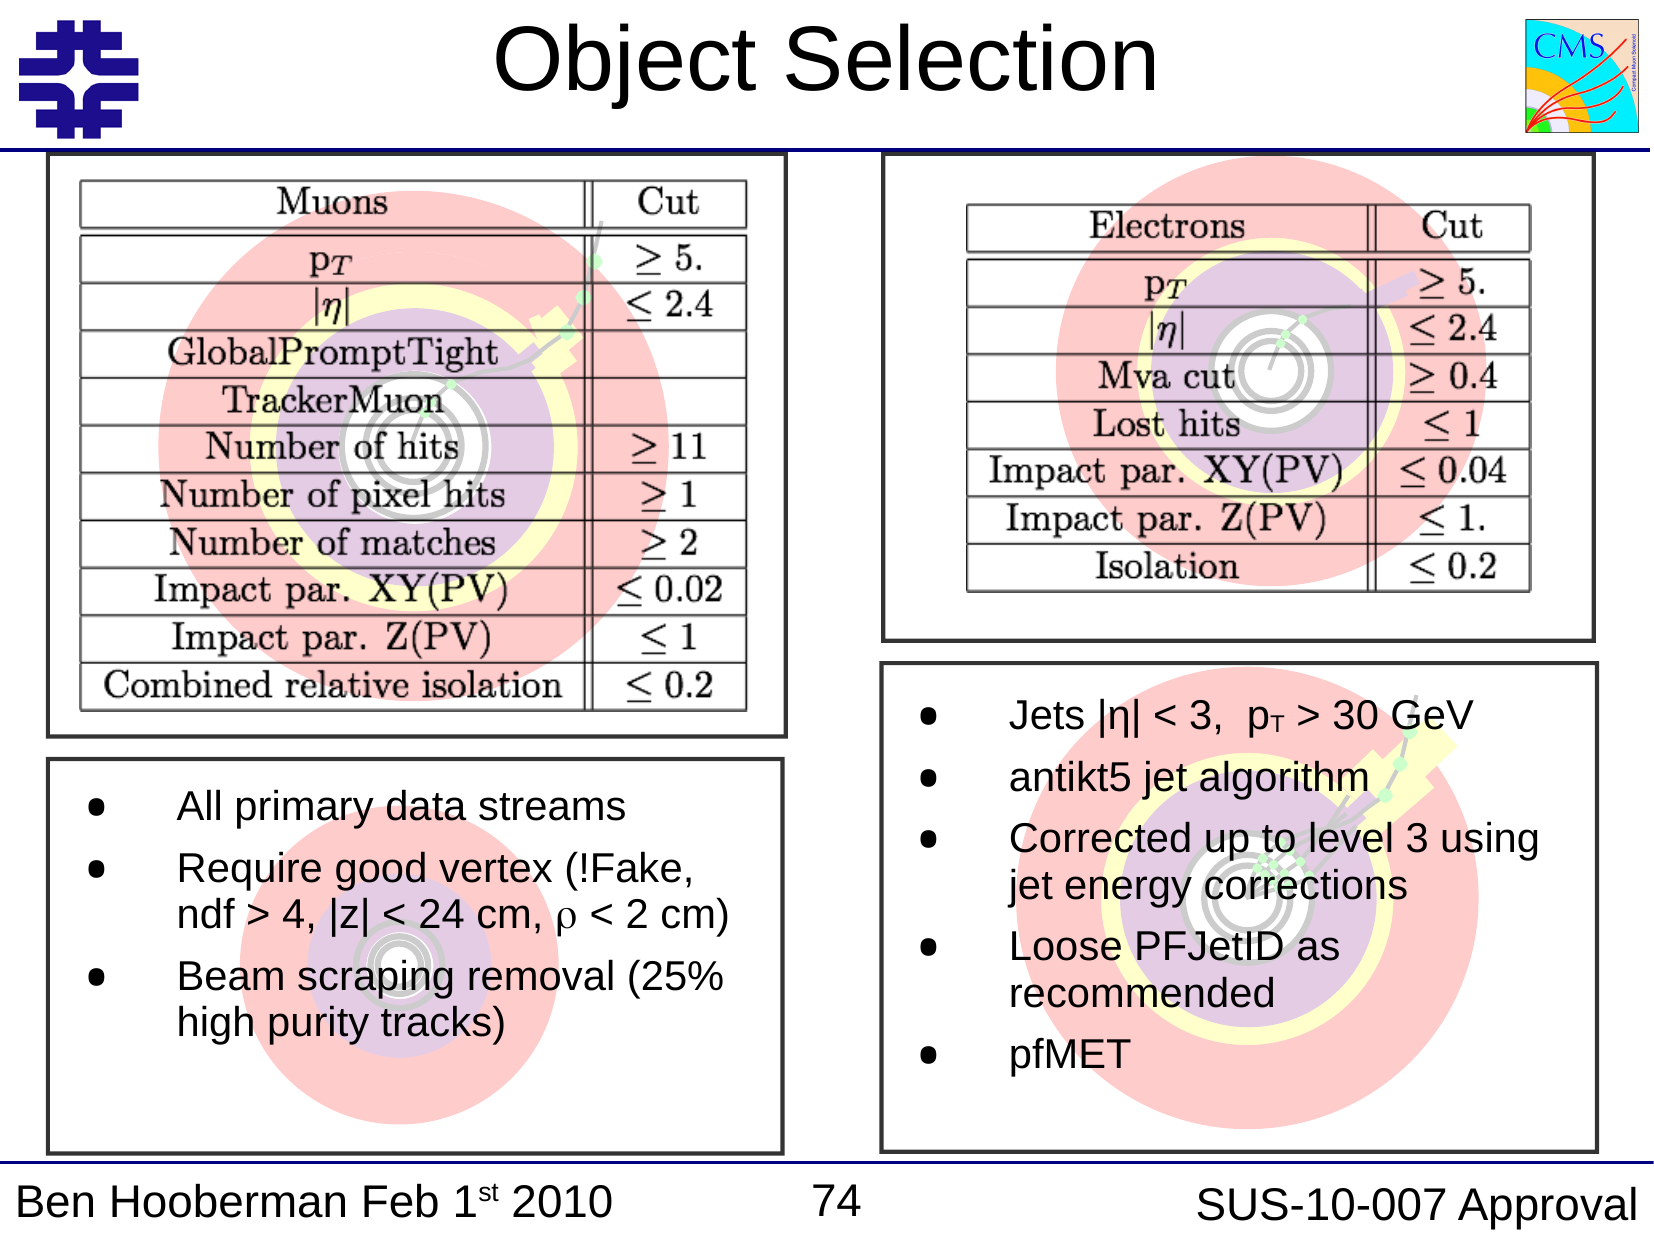

# Object Selection
Jets |η| < 3, pT > 30 GeV
antikt5 jet algorithm
Corrected up to level 3 using jet energy corrections
Loose PFJetID as recommended
pfMET
All primary data streams
Require good vertex (!Fake, ndf > 4, |z| < 24 cm, r < 2 cm)
Beam scraping removal (25% high purity tracks)
74